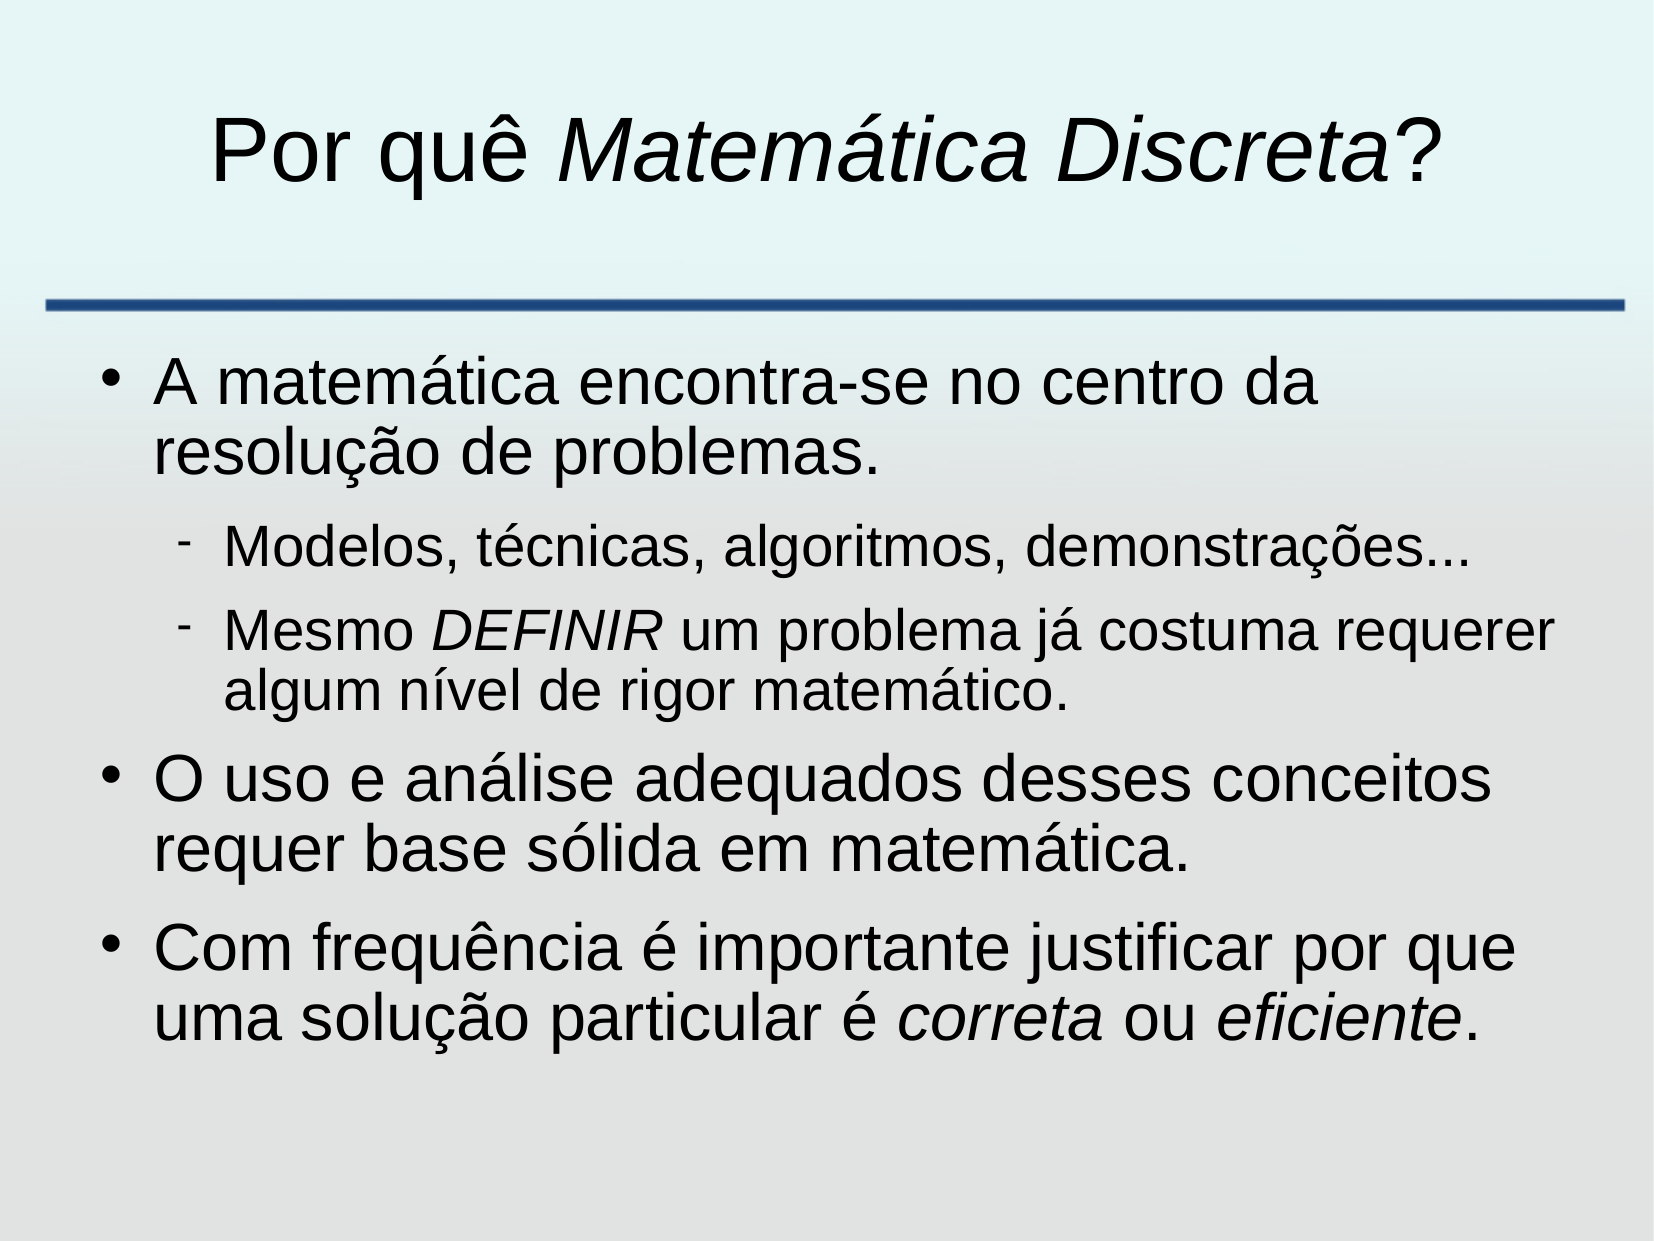

# Por quê Matemática Discreta?
A matemática encontra-se no centro da resolução de problemas.
Modelos, técnicas, algoritmos, demonstrações...
Mesmo DEFINIR um problema já costuma requerer algum nível de rigor matemático.
O uso e análise adequados desses conceitos requer base sólida em matemática.
Com frequência é importante justificar por que uma solução particular é correta ou eficiente.